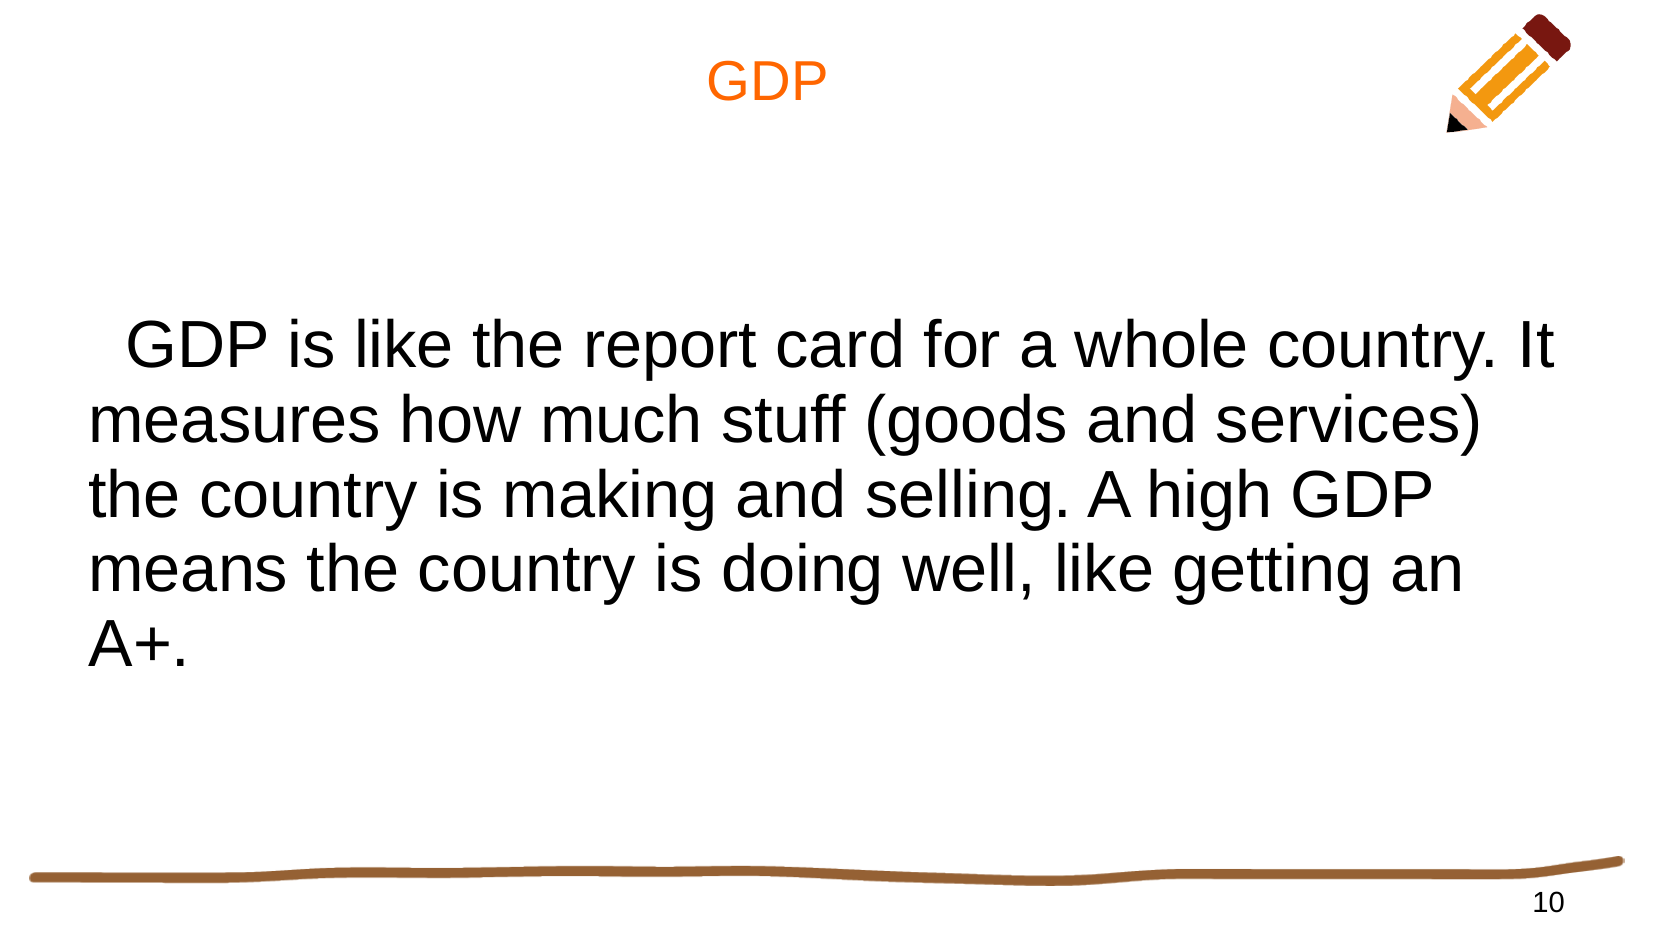

# GDP
 GDP is like the report card for a whole country. It measures how much stuff (goods and services) the country is making and selling. A high GDP means the country is doing well, like getting an A+.
10